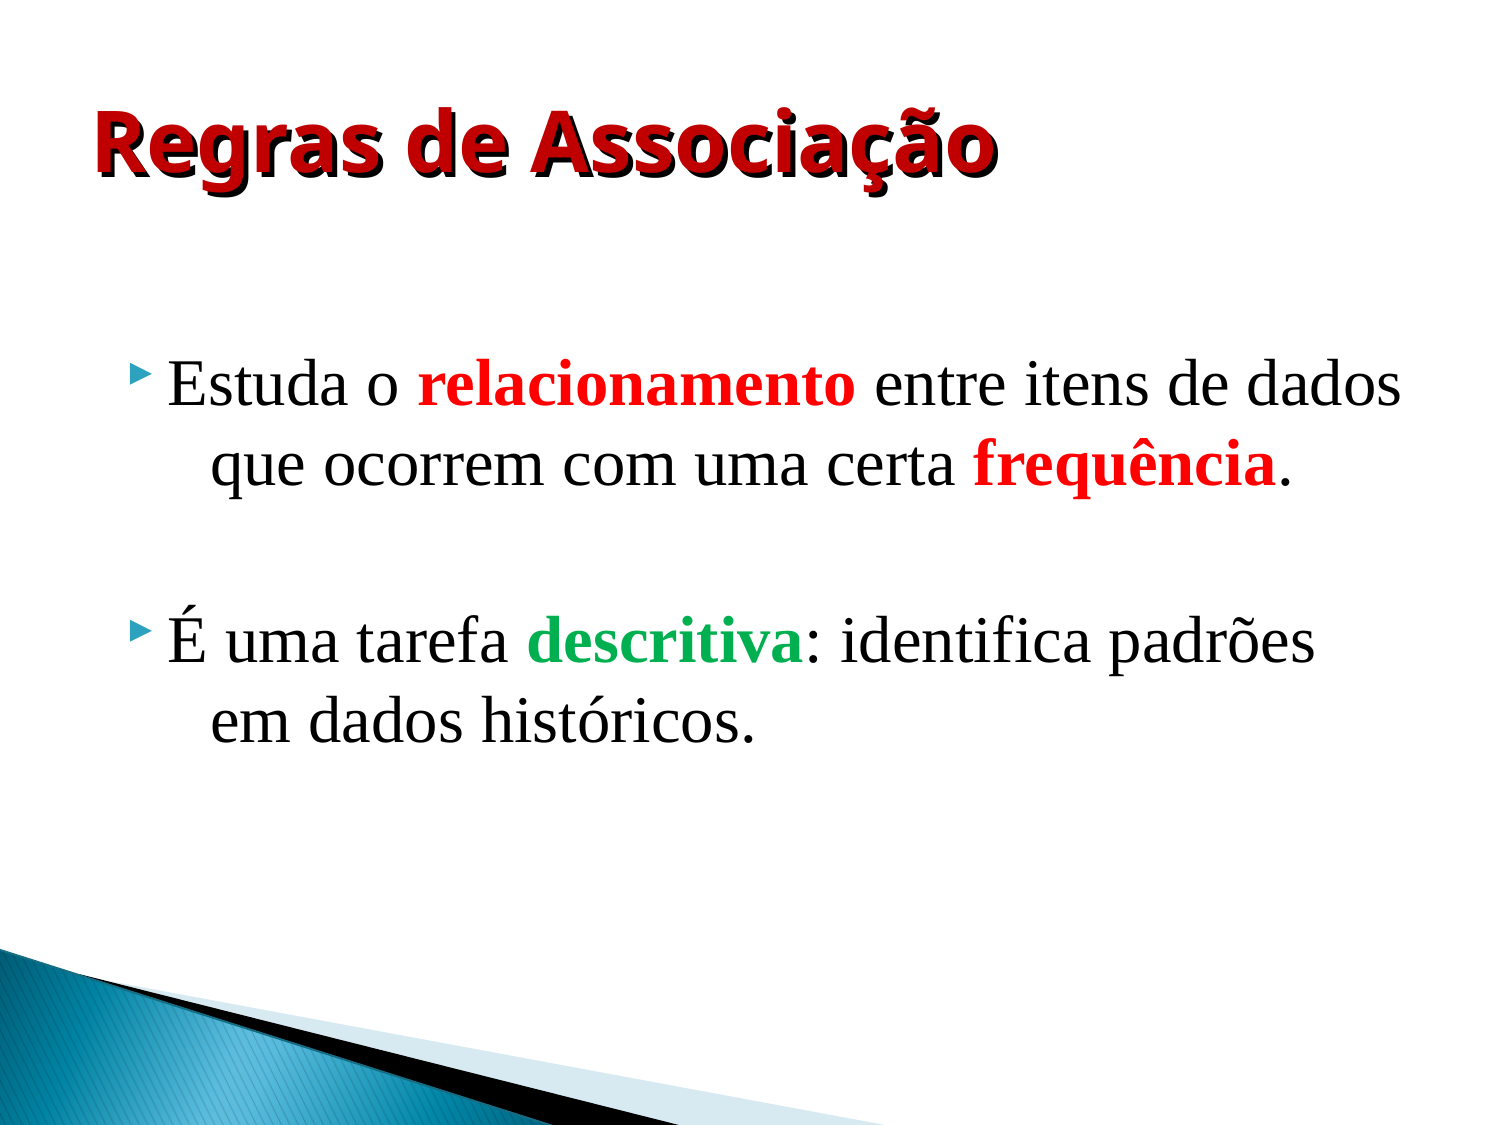

Regras de Associação
# Estuda o relacionamento entre itens de dados que ocorrem com uma certa frequência.
É uma tarefa descritiva: identifica padrões em dados históricos.